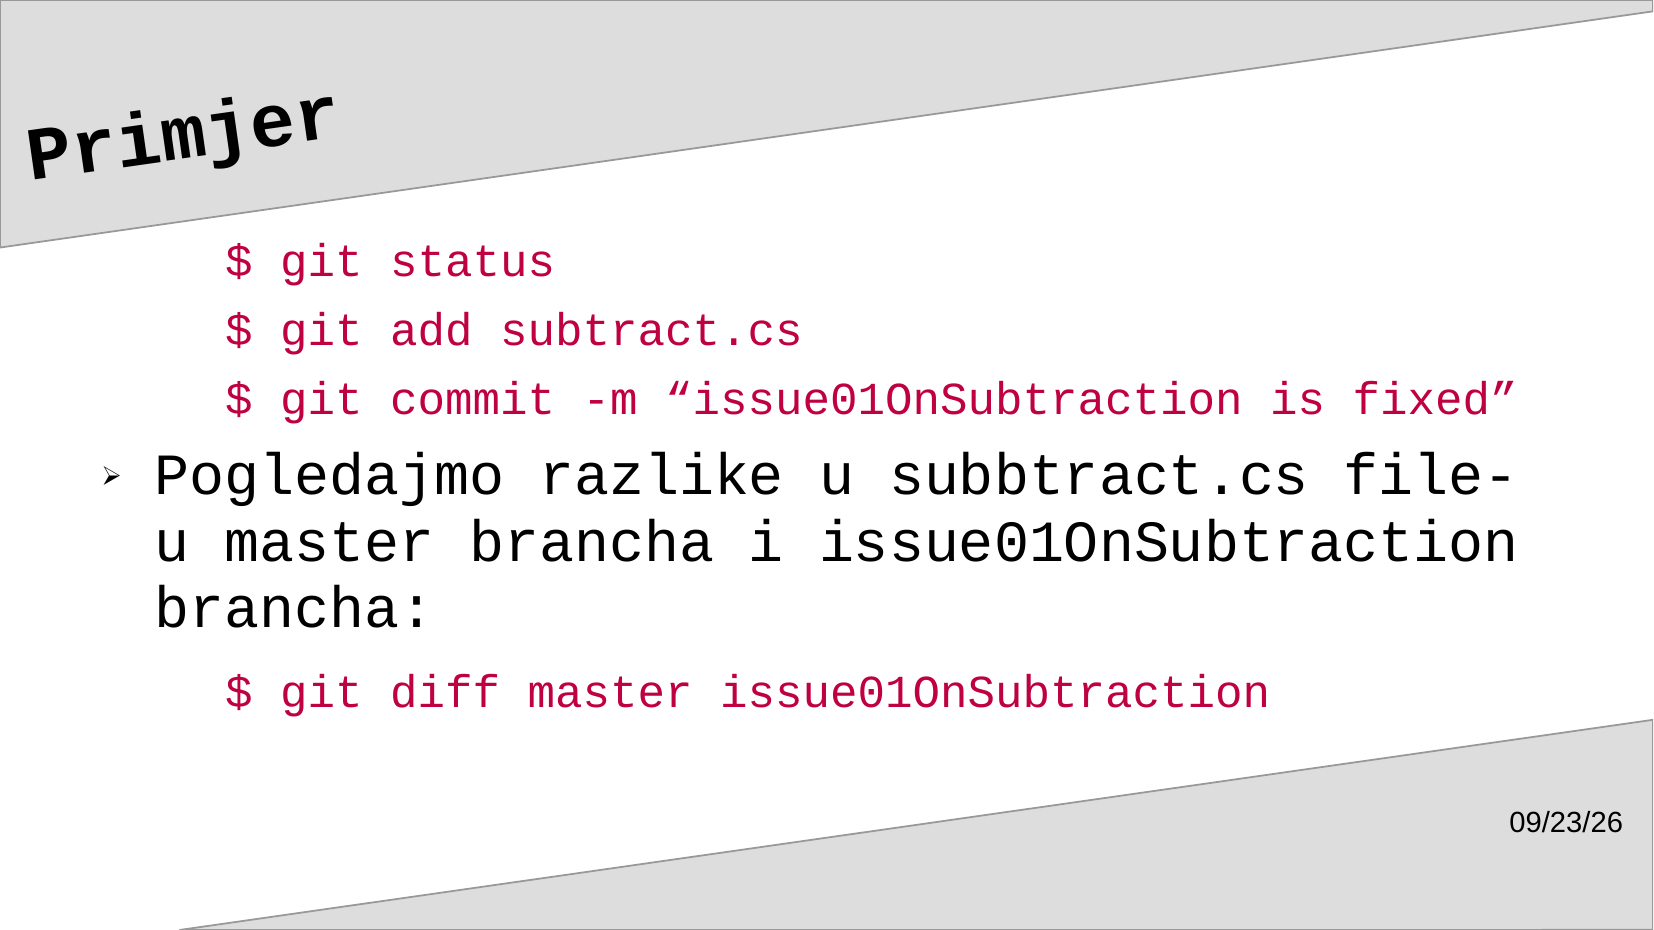

# Primjer
$ git status
$ git add subtract.cs
$ git commit -m “issue01OnSubtraction is fixed”
Pogledajmo razlike u subbtract.cs file-u master brancha i issue01OnSubtraction brancha:
$ git diff master issue01OnSubtraction
84